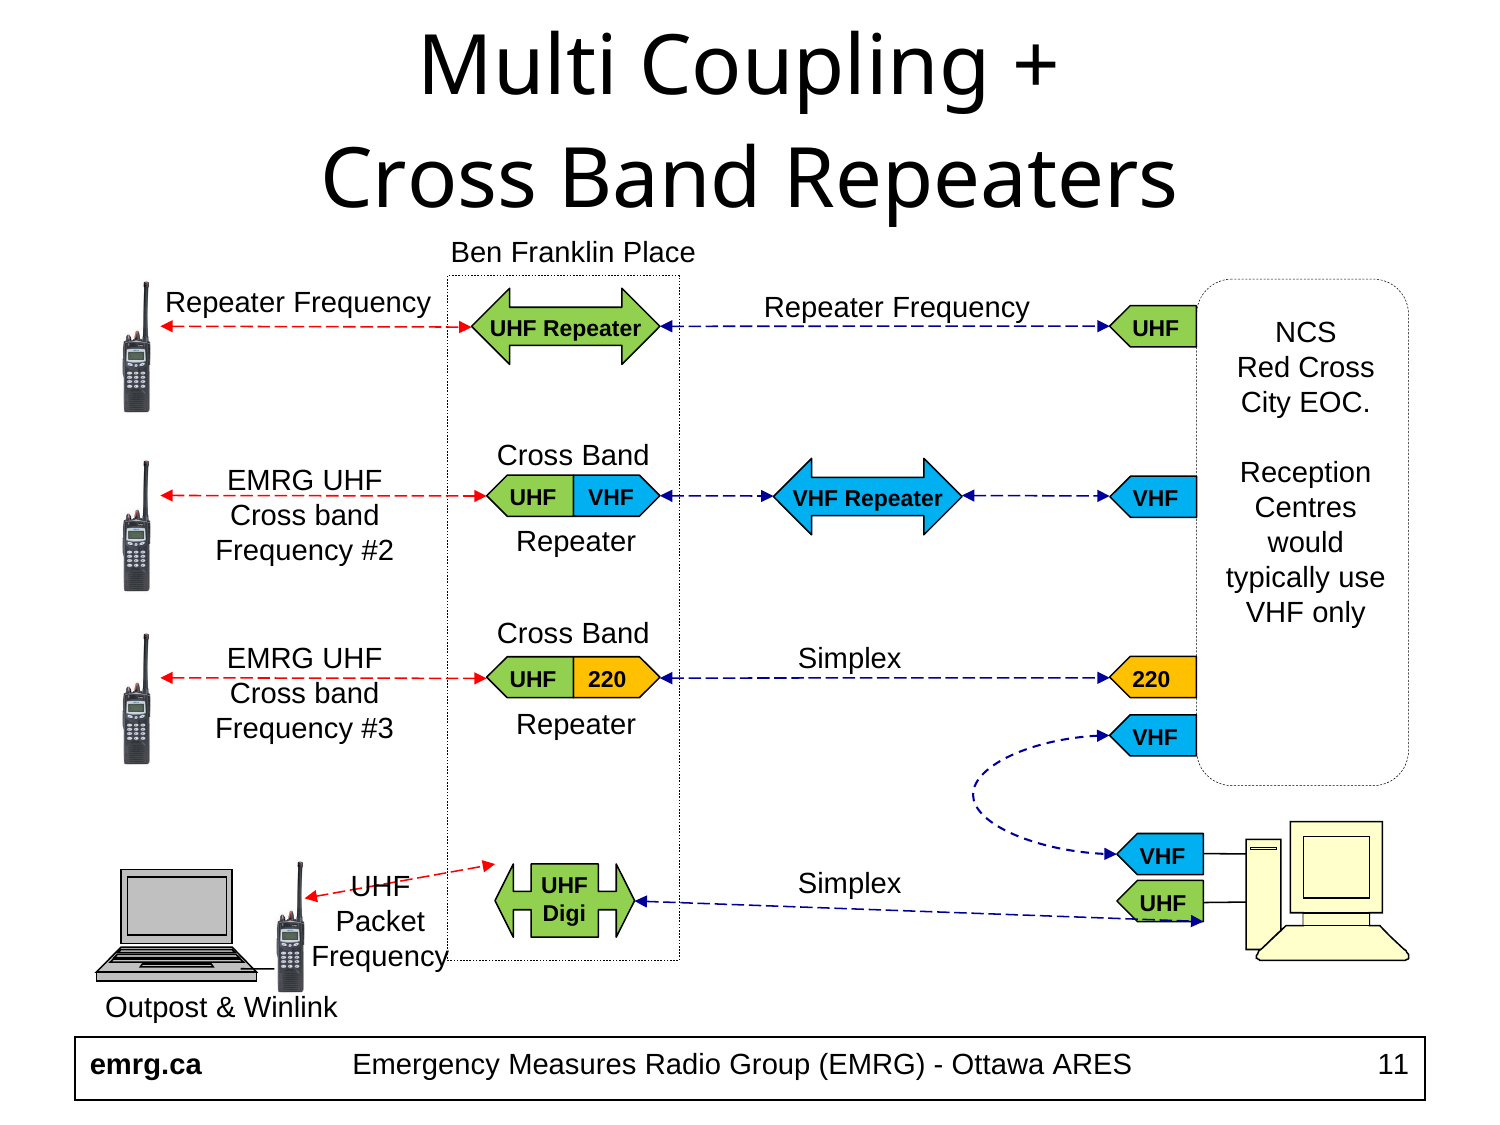

# Multi Coupling + Cross Band Repeaters
Ben Franklin Place
Repeater Frequency
Repeater Frequency
UHF Repeater
UHF
NCS
Red Cross
City EOC.
Reception Centres would typically use VHF only
Cross Band
EMRG UHF Cross band Frequency #2
UHF
VHF
VHF Repeater
VHF
Repeater
Cross Band
EMRG UHF Cross band Frequency #3
Simplex
220
UHF
220
Repeater
VHF
VHF
Simplex
UHF Packet Frequency
UHF
Digi
UHF
Outpost & Winlink
Emergency Measures Radio Group (EMRG) - Ottawa ARES